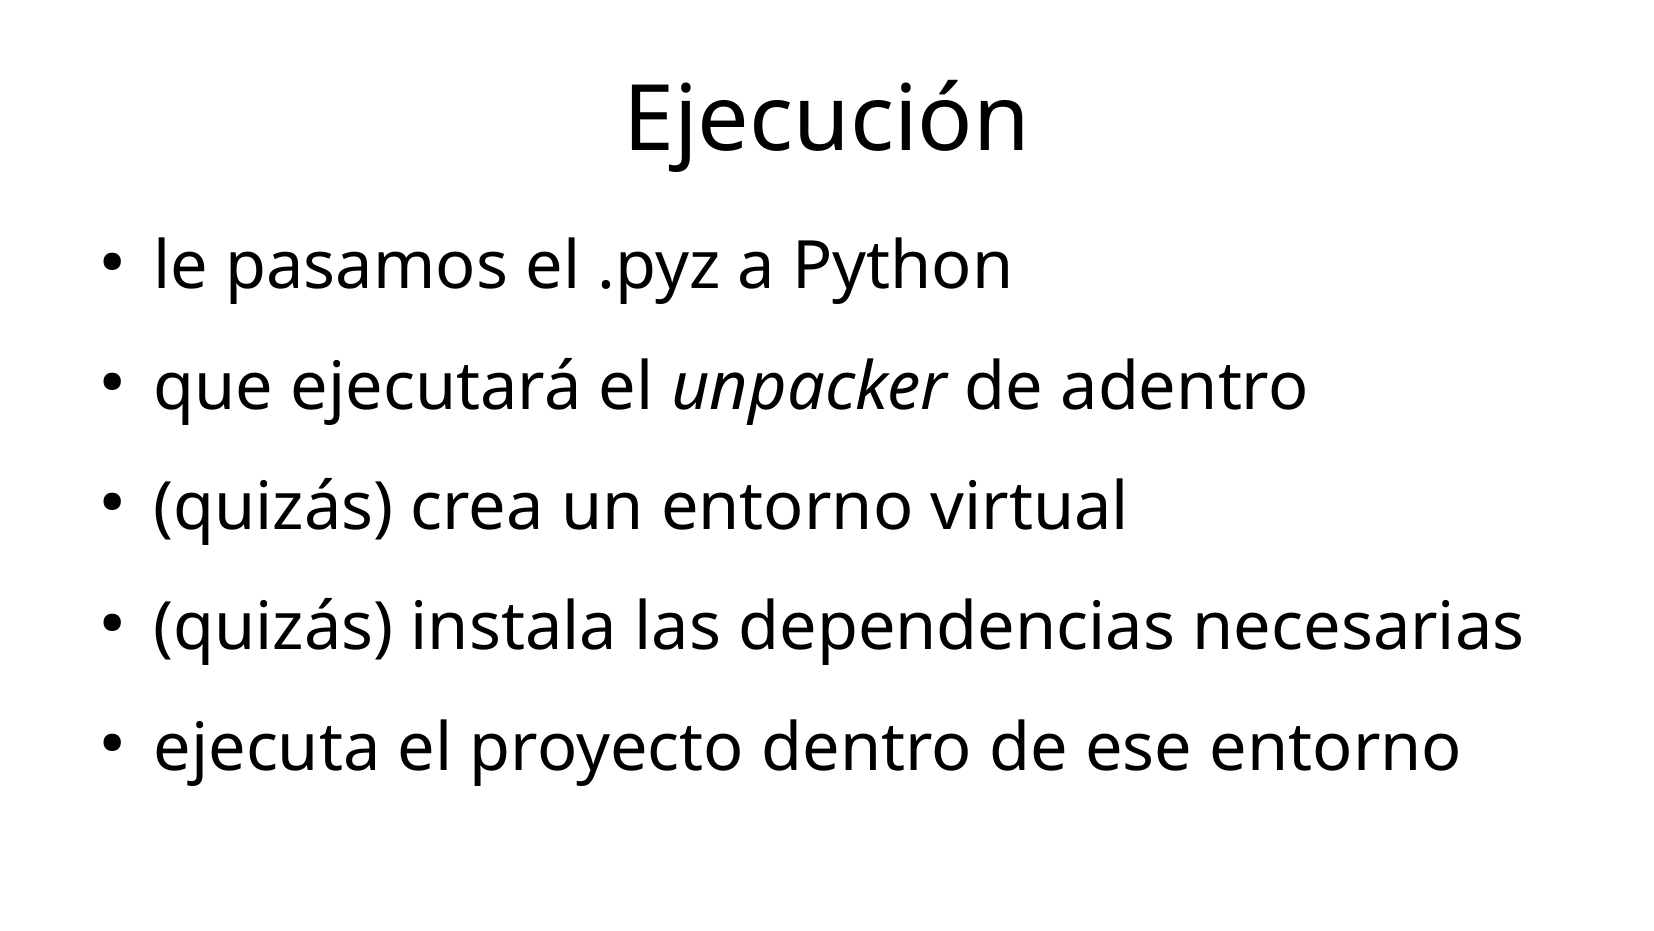

# Ejecución
le pasamos el .pyz a Python
que ejecutará el unpacker de adentro
(quizás) crea un entorno virtual
(quizás) instala las dependencias necesarias
ejecuta el proyecto dentro de ese entorno